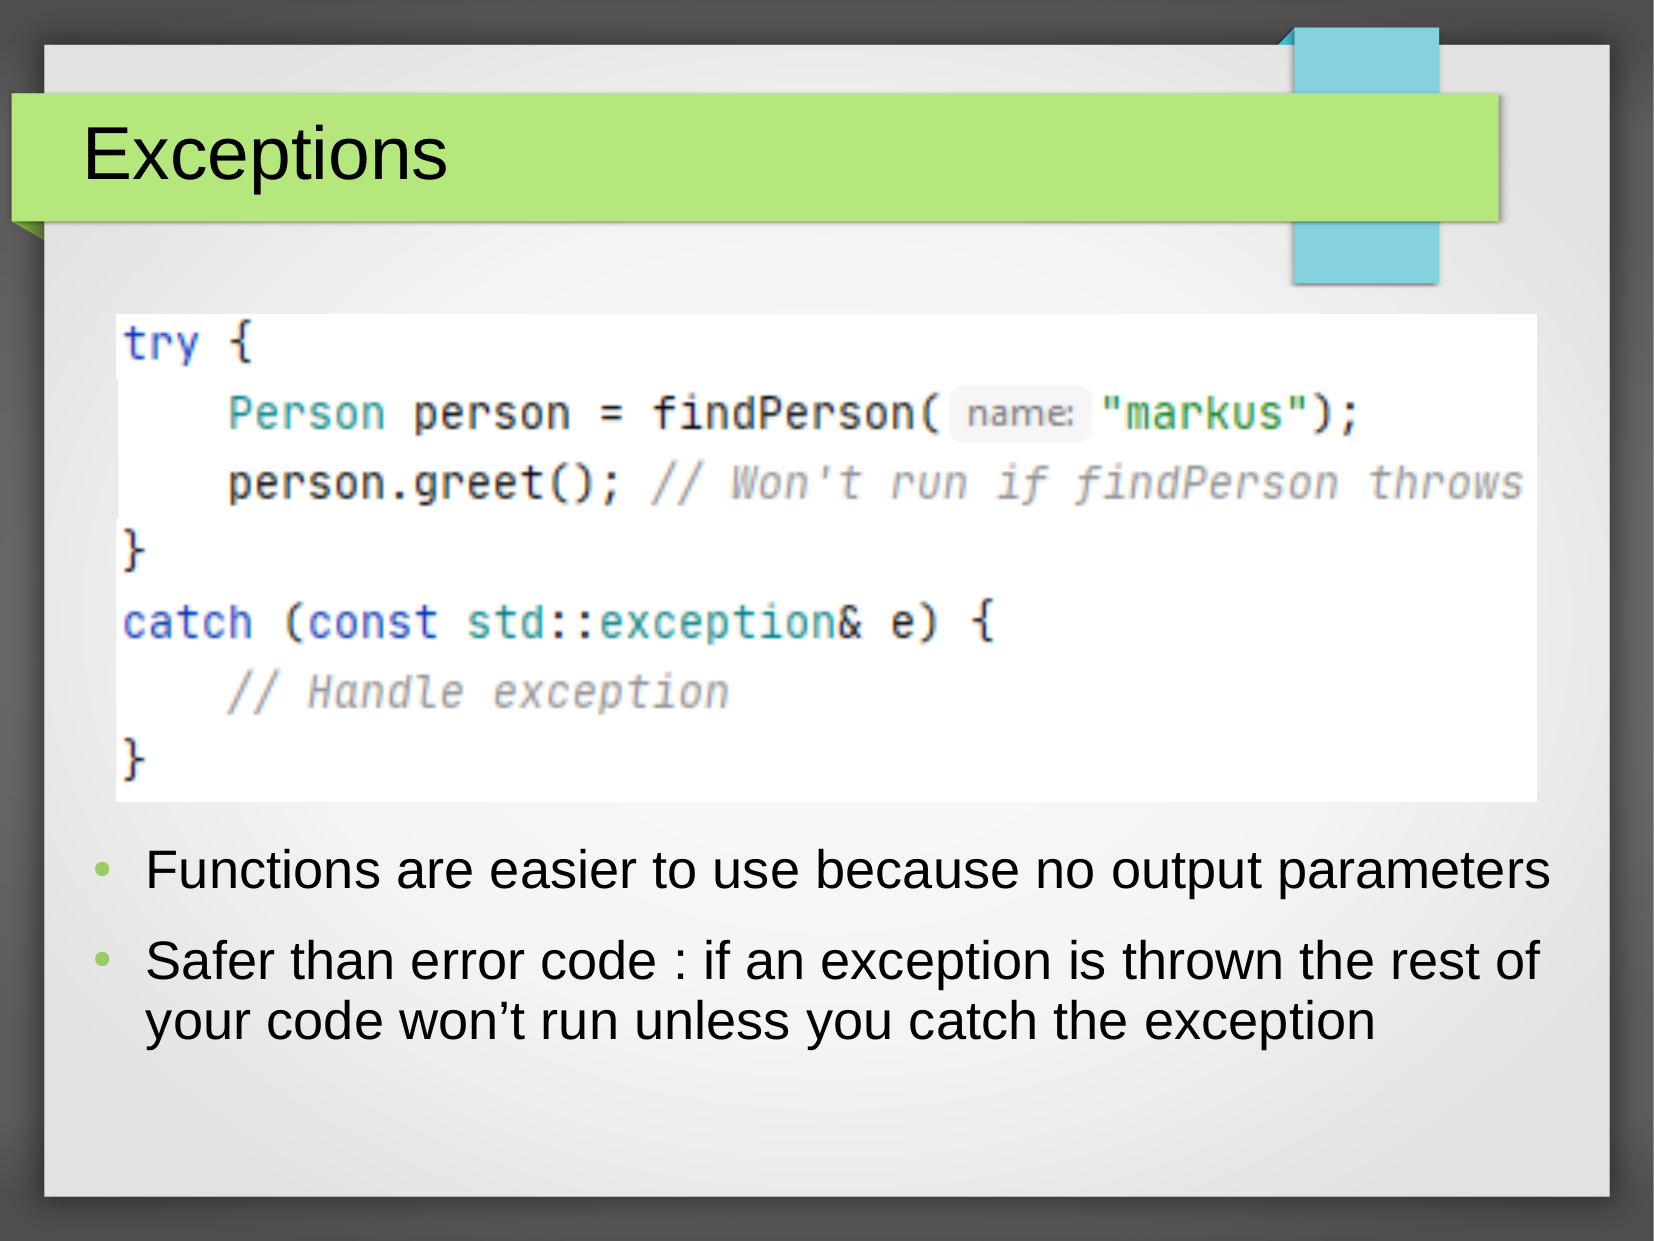

# Exceptions
Functions are easier to use because no output parameters
Safer than error code : if an exception is thrown the rest of your code won’t run unless you catch the exception